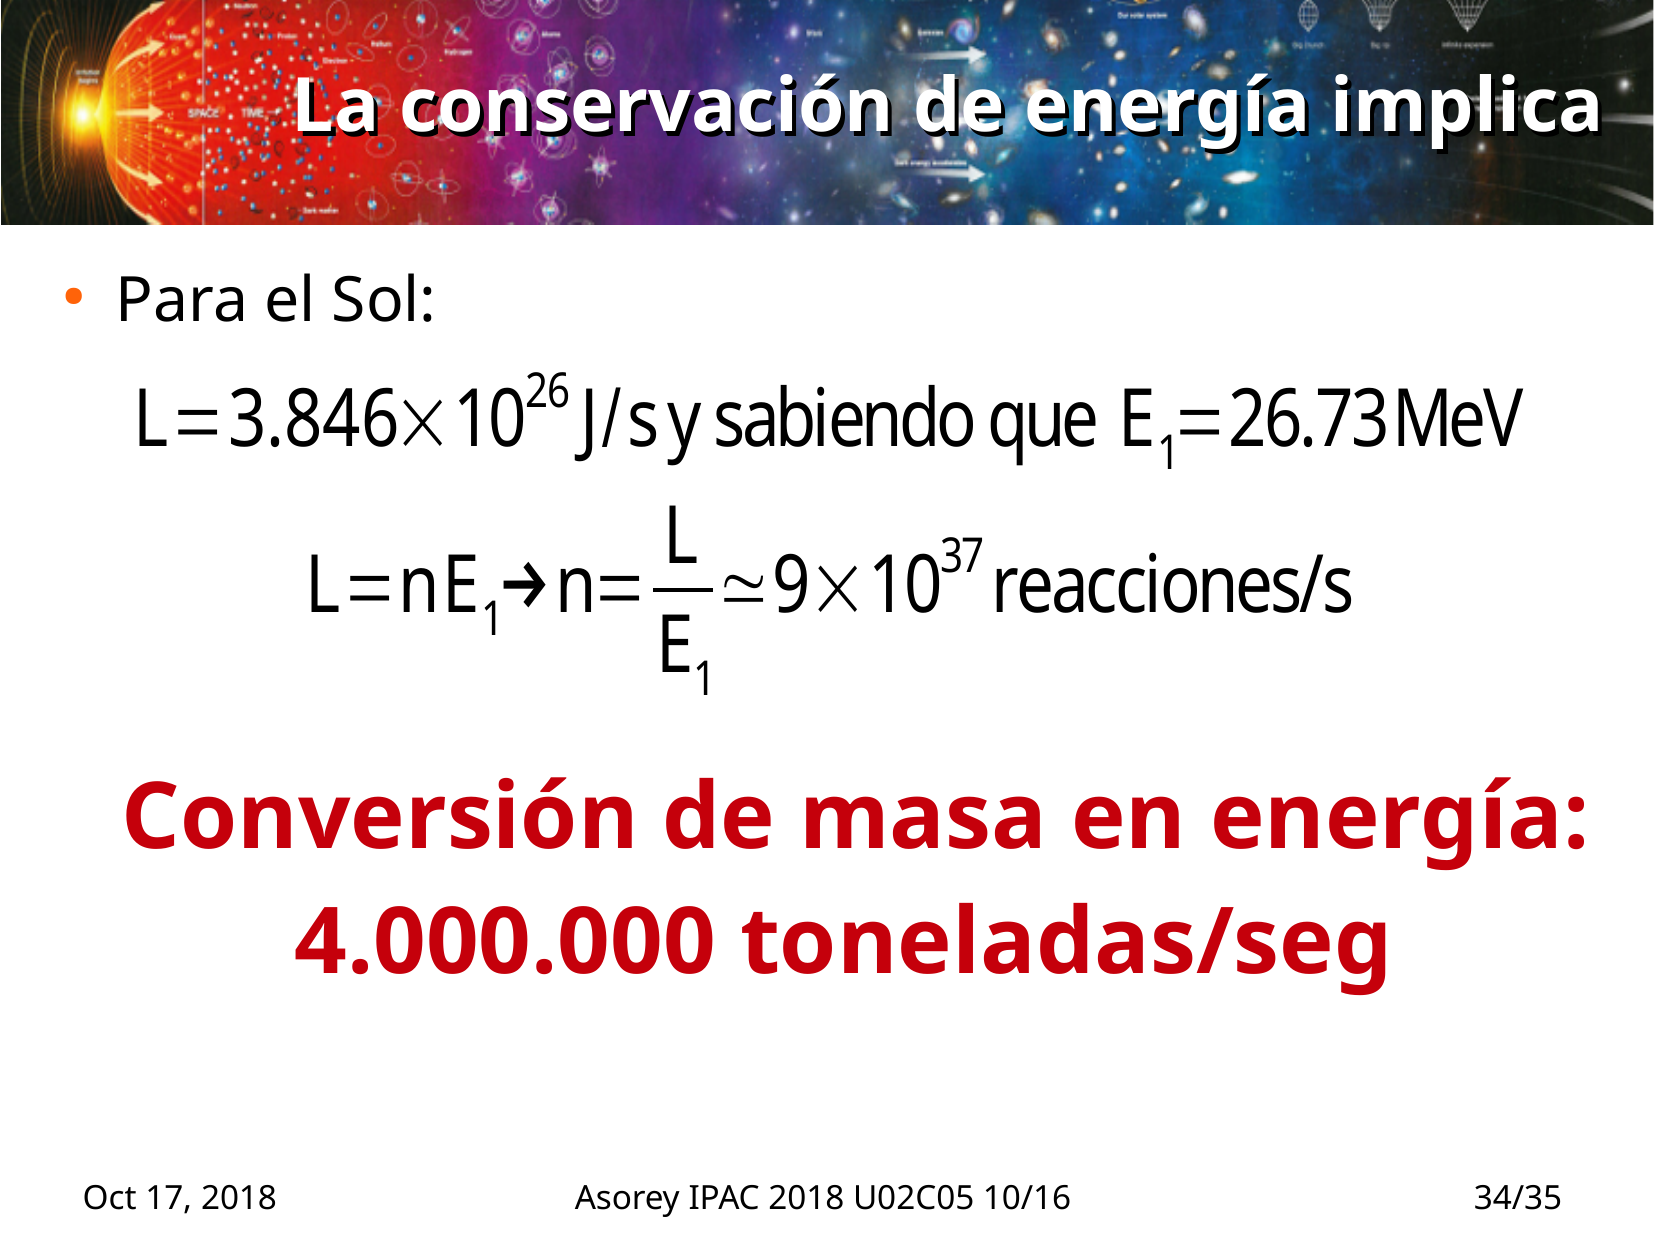

# La conservación de energía implica
Para el Sol:
Conversión de masa en energía: 4.000.000 toneladas/seg
Oct 17, 2018
Asorey IPAC 2018 U02C05 10/16
34